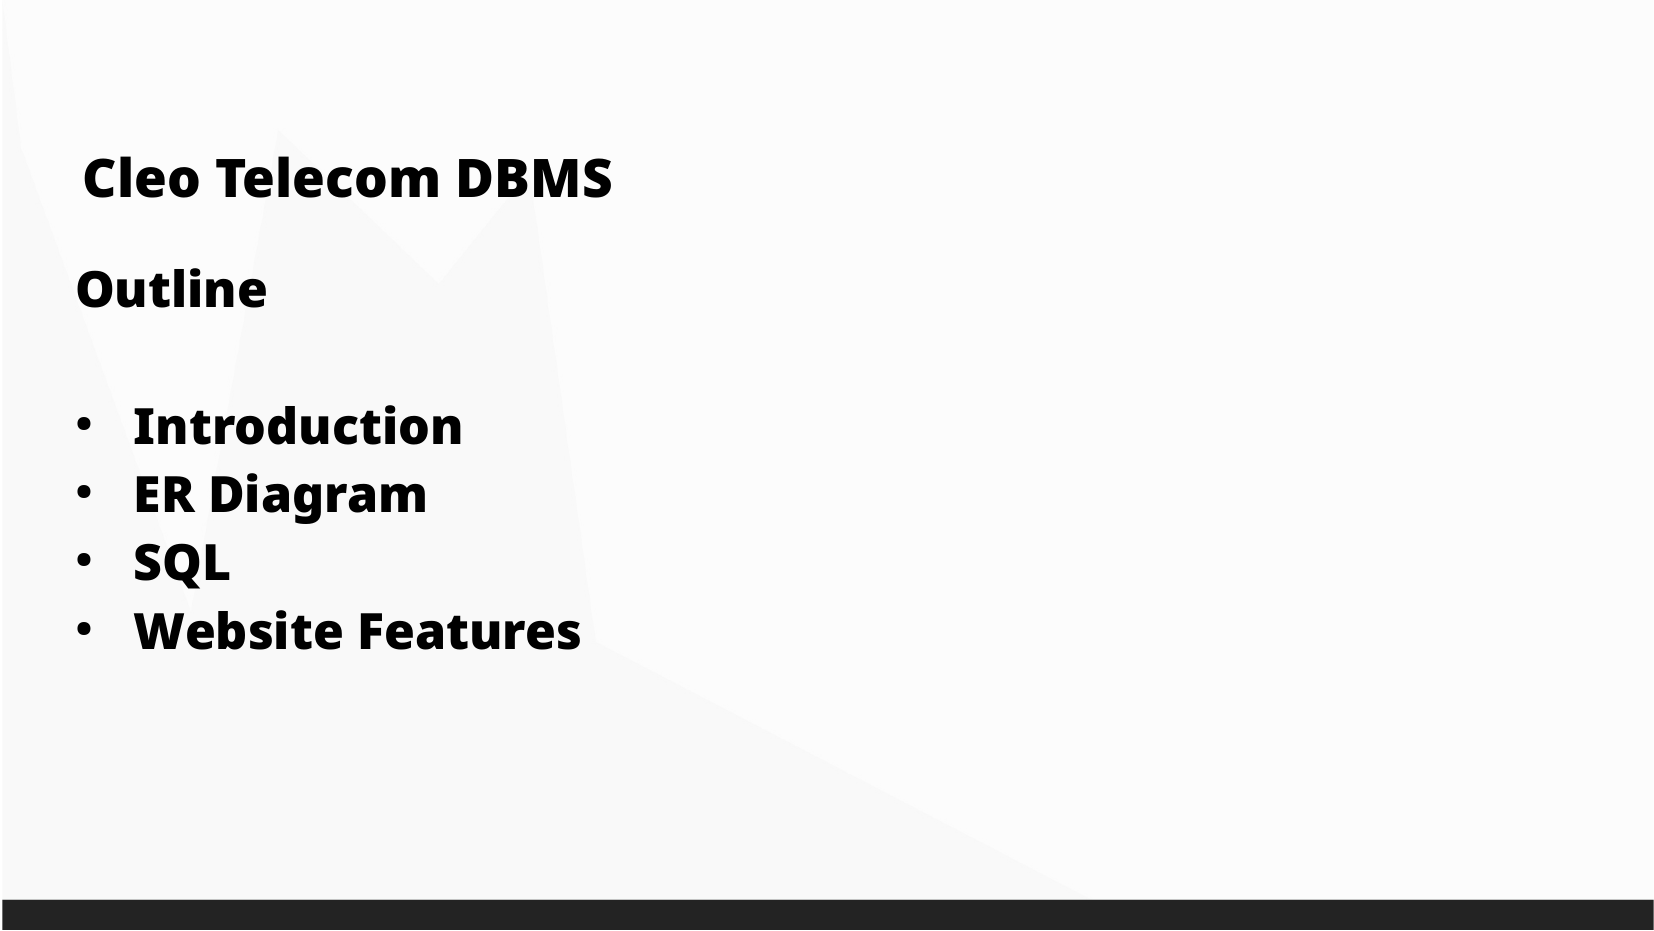

# Cleo Telecom DBMS
Outline
Introduction
ER Diagram
SQL
Website Features